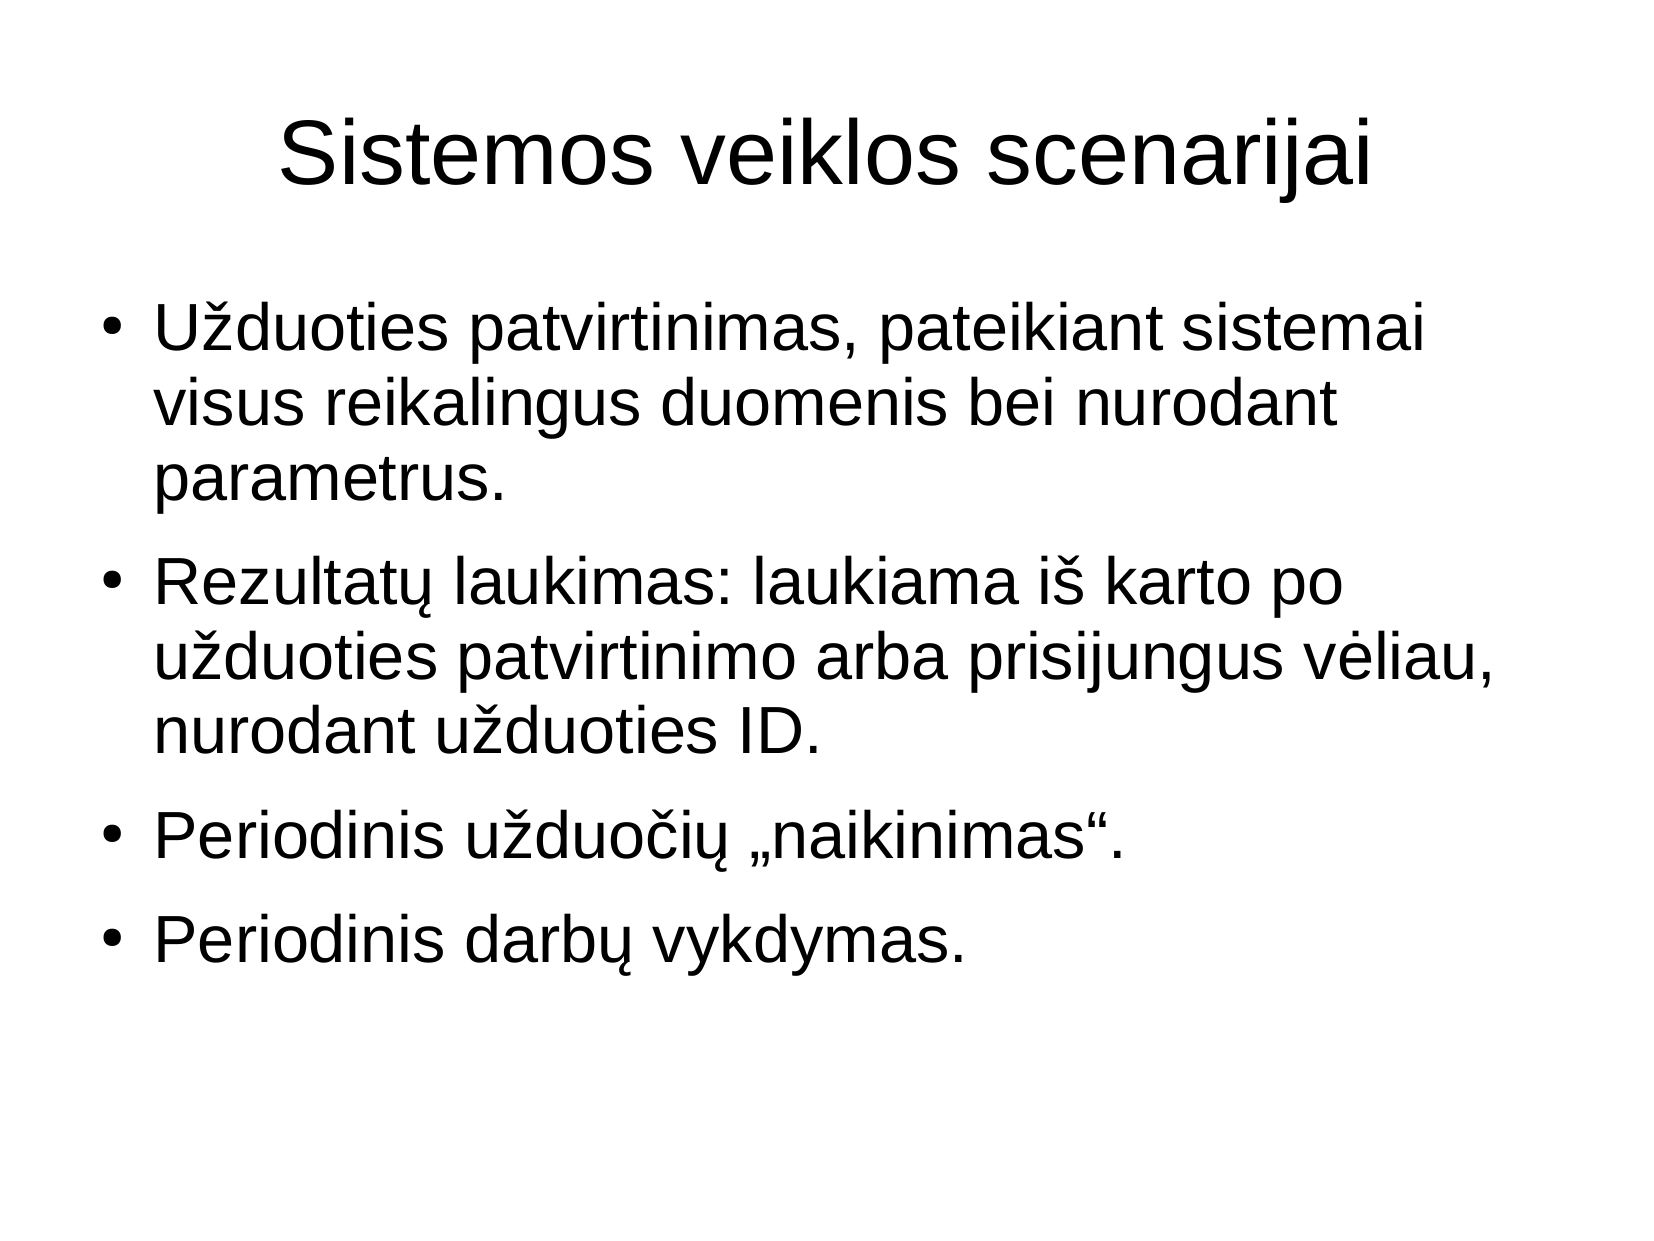

# Sistemos veiklos scenarijai
Užduoties patvirtinimas, pateikiant sistemai visus reikalingus duomenis bei nurodant parametrus.
Rezultatų laukimas: laukiama iš karto po užduoties patvirtinimo arba prisijungus vėliau, nurodant užduoties ID.
Periodinis užduočių „naikinimas“.
Periodinis darbų vykdymas.